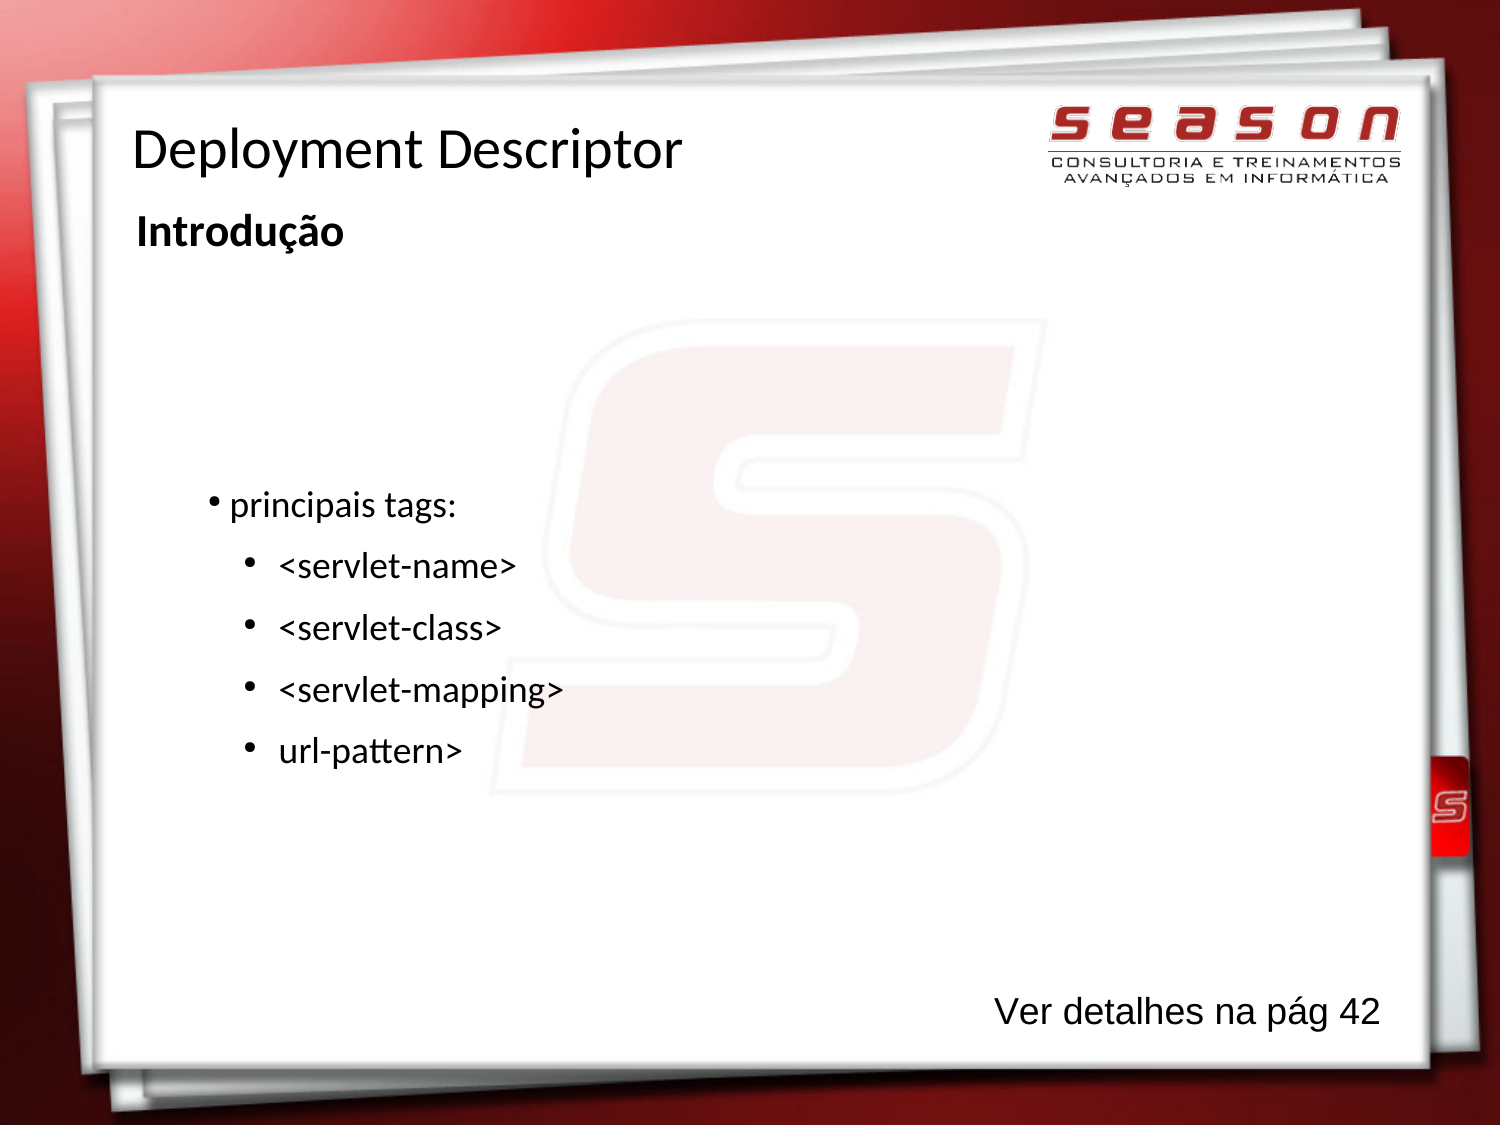

# Deployment Descriptor
Introdução
 principais tags:
<servlet-name>
<servlet-class>
<servlet-mapping>
url-pattern>
Ver detalhes na pág 42